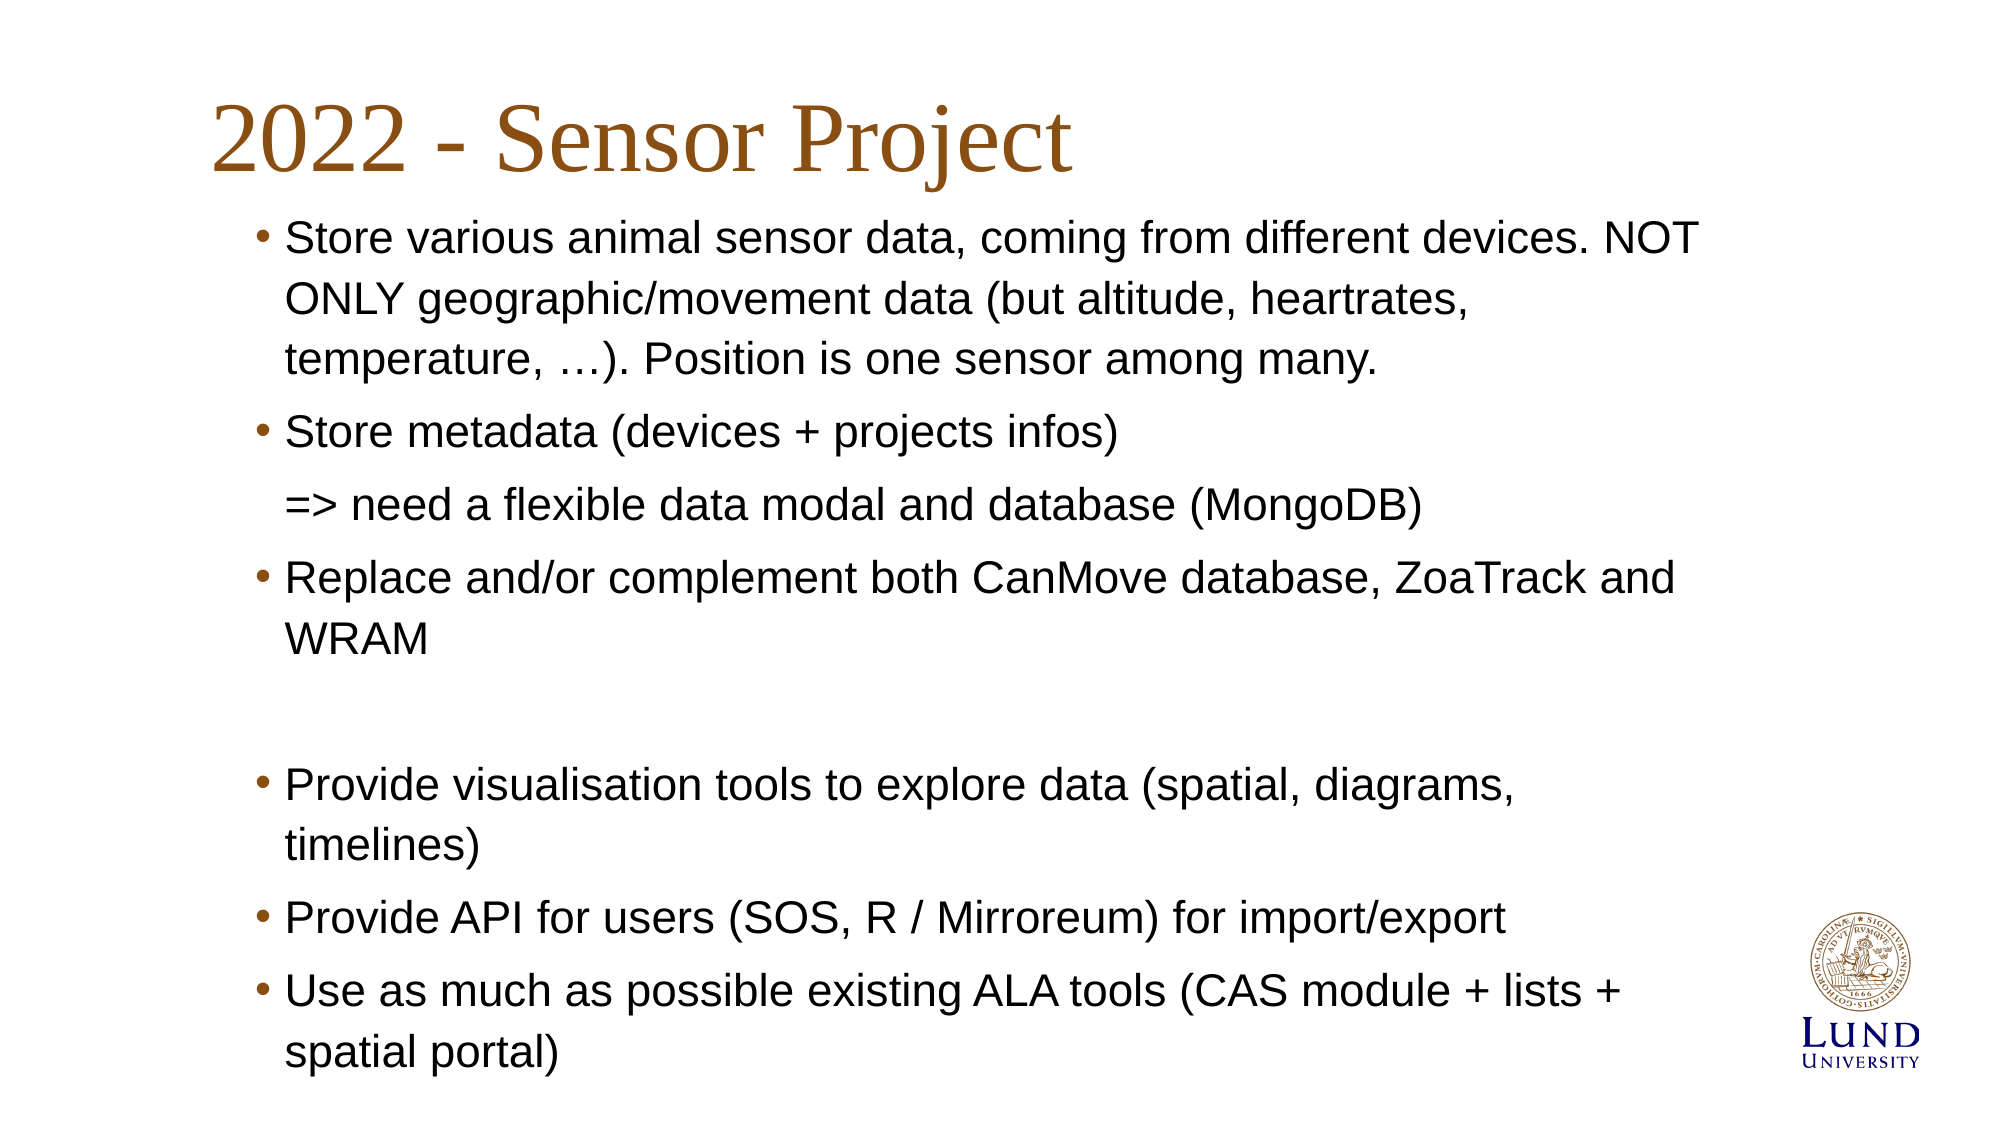

# 2022 - Sensor Project
Store various animal sensor data, coming from different devices. NOT ONLY geographic/movement data (but altitude, heartrates, temperature, …). Position is one sensor among many.
Store metadata (devices + projects infos)
=> need a flexible data modal and database (MongoDB)
Replace and/or complement both CanMove database, ZoaTrack and WRAM
Provide visualisation tools to explore data (spatial, diagrams, timelines)
Provide API for users (SOS, R / Mirroreum) for import/export
Use as much as possible existing ALA tools (CAS module + lists + spatial portal)